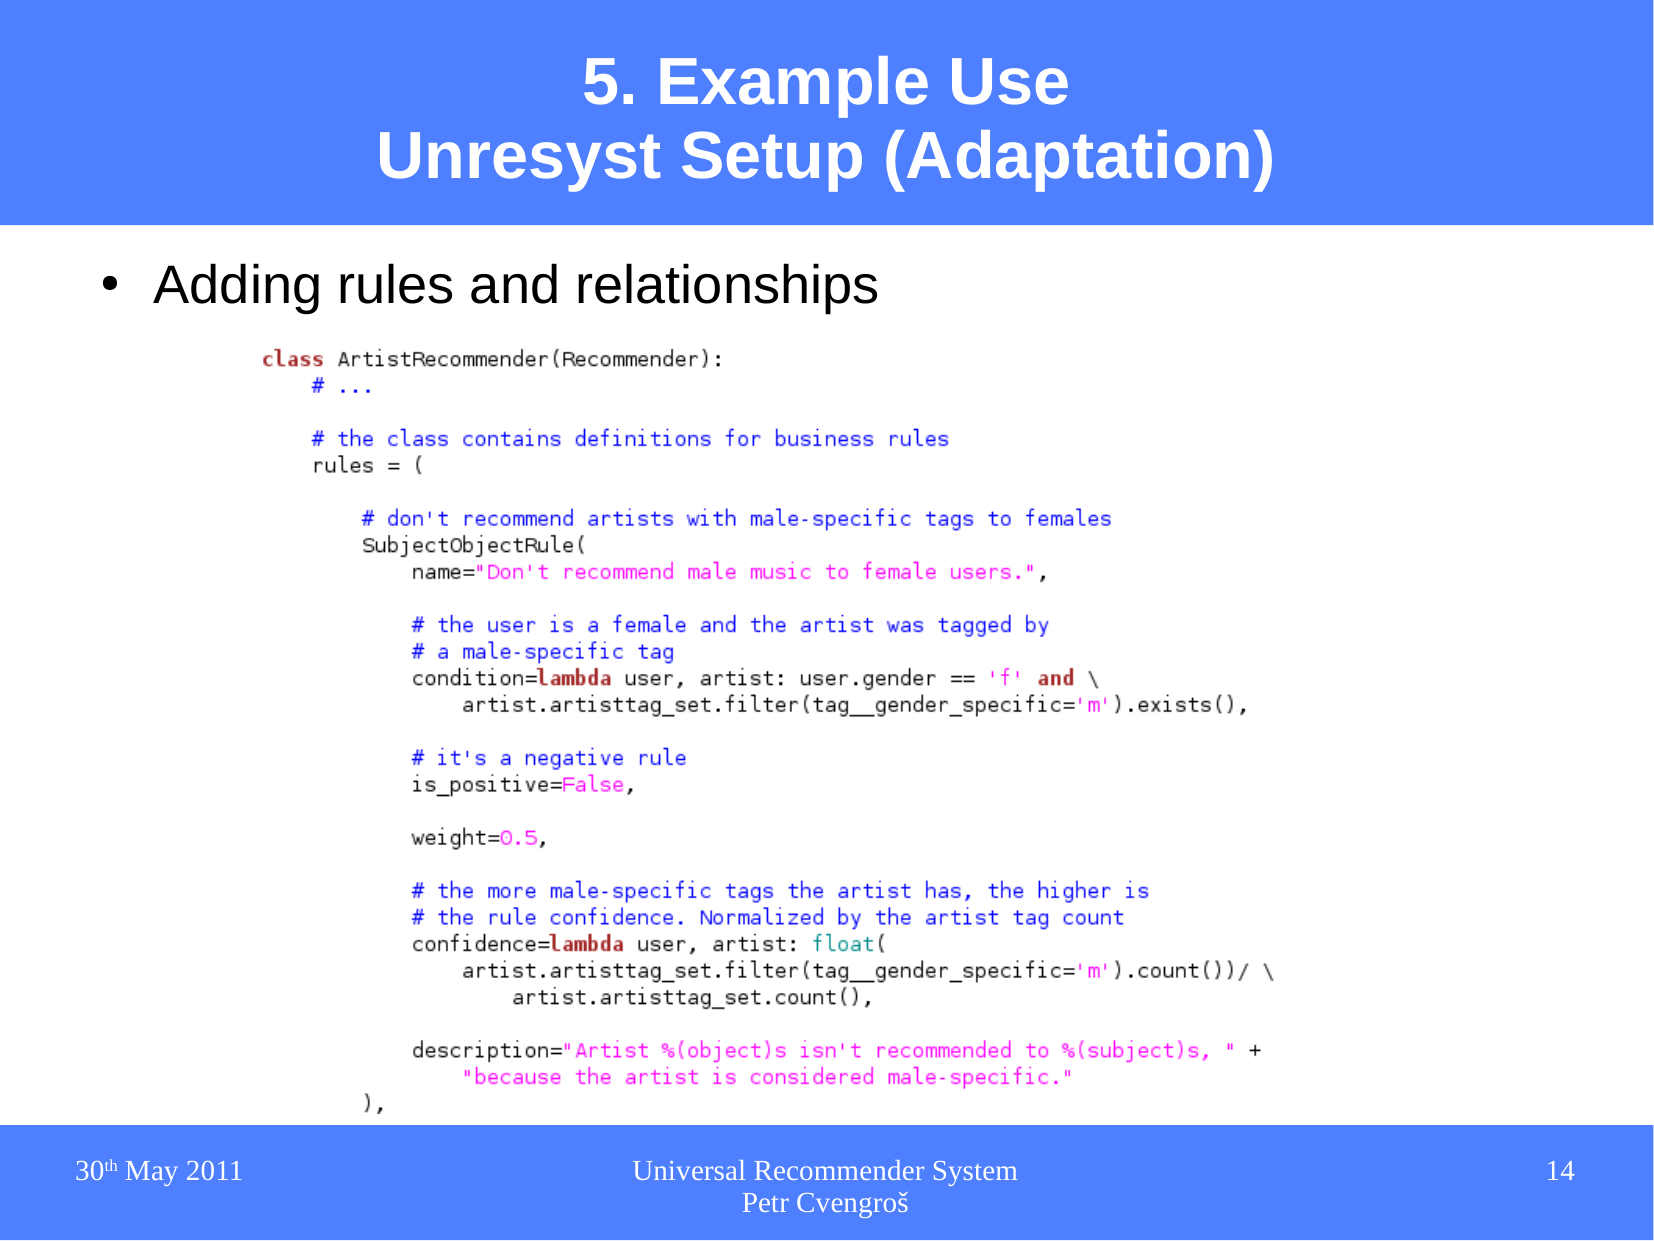

# 5. Example Use Unresyst Setup (Adaptation)
Adding rules and relationships
14